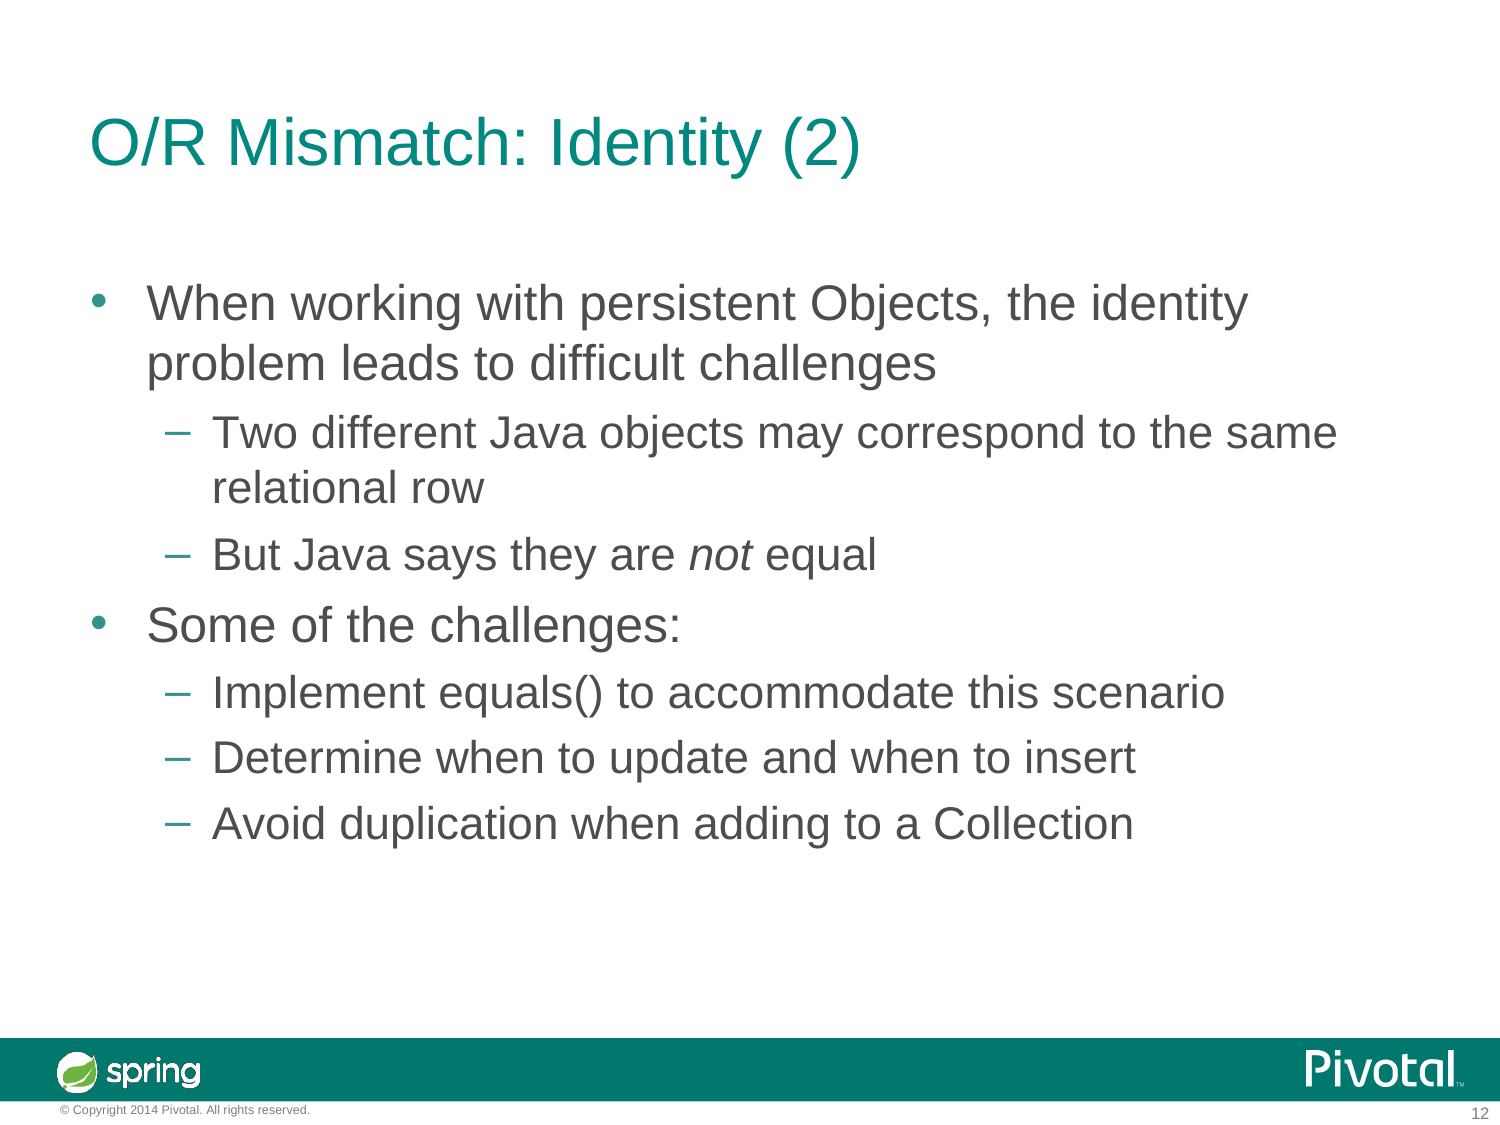

# O/R Mismatch: Identity (2)
When working with persistent Objects, the identity problem leads to difficult challenges
Two different Java objects may correspond to the same relational row
But Java says they are not equal
Some of the challenges:
Implement equals() to accommodate this scenario
Determine when to update and when to insert
Avoid duplication when adding to a Collection